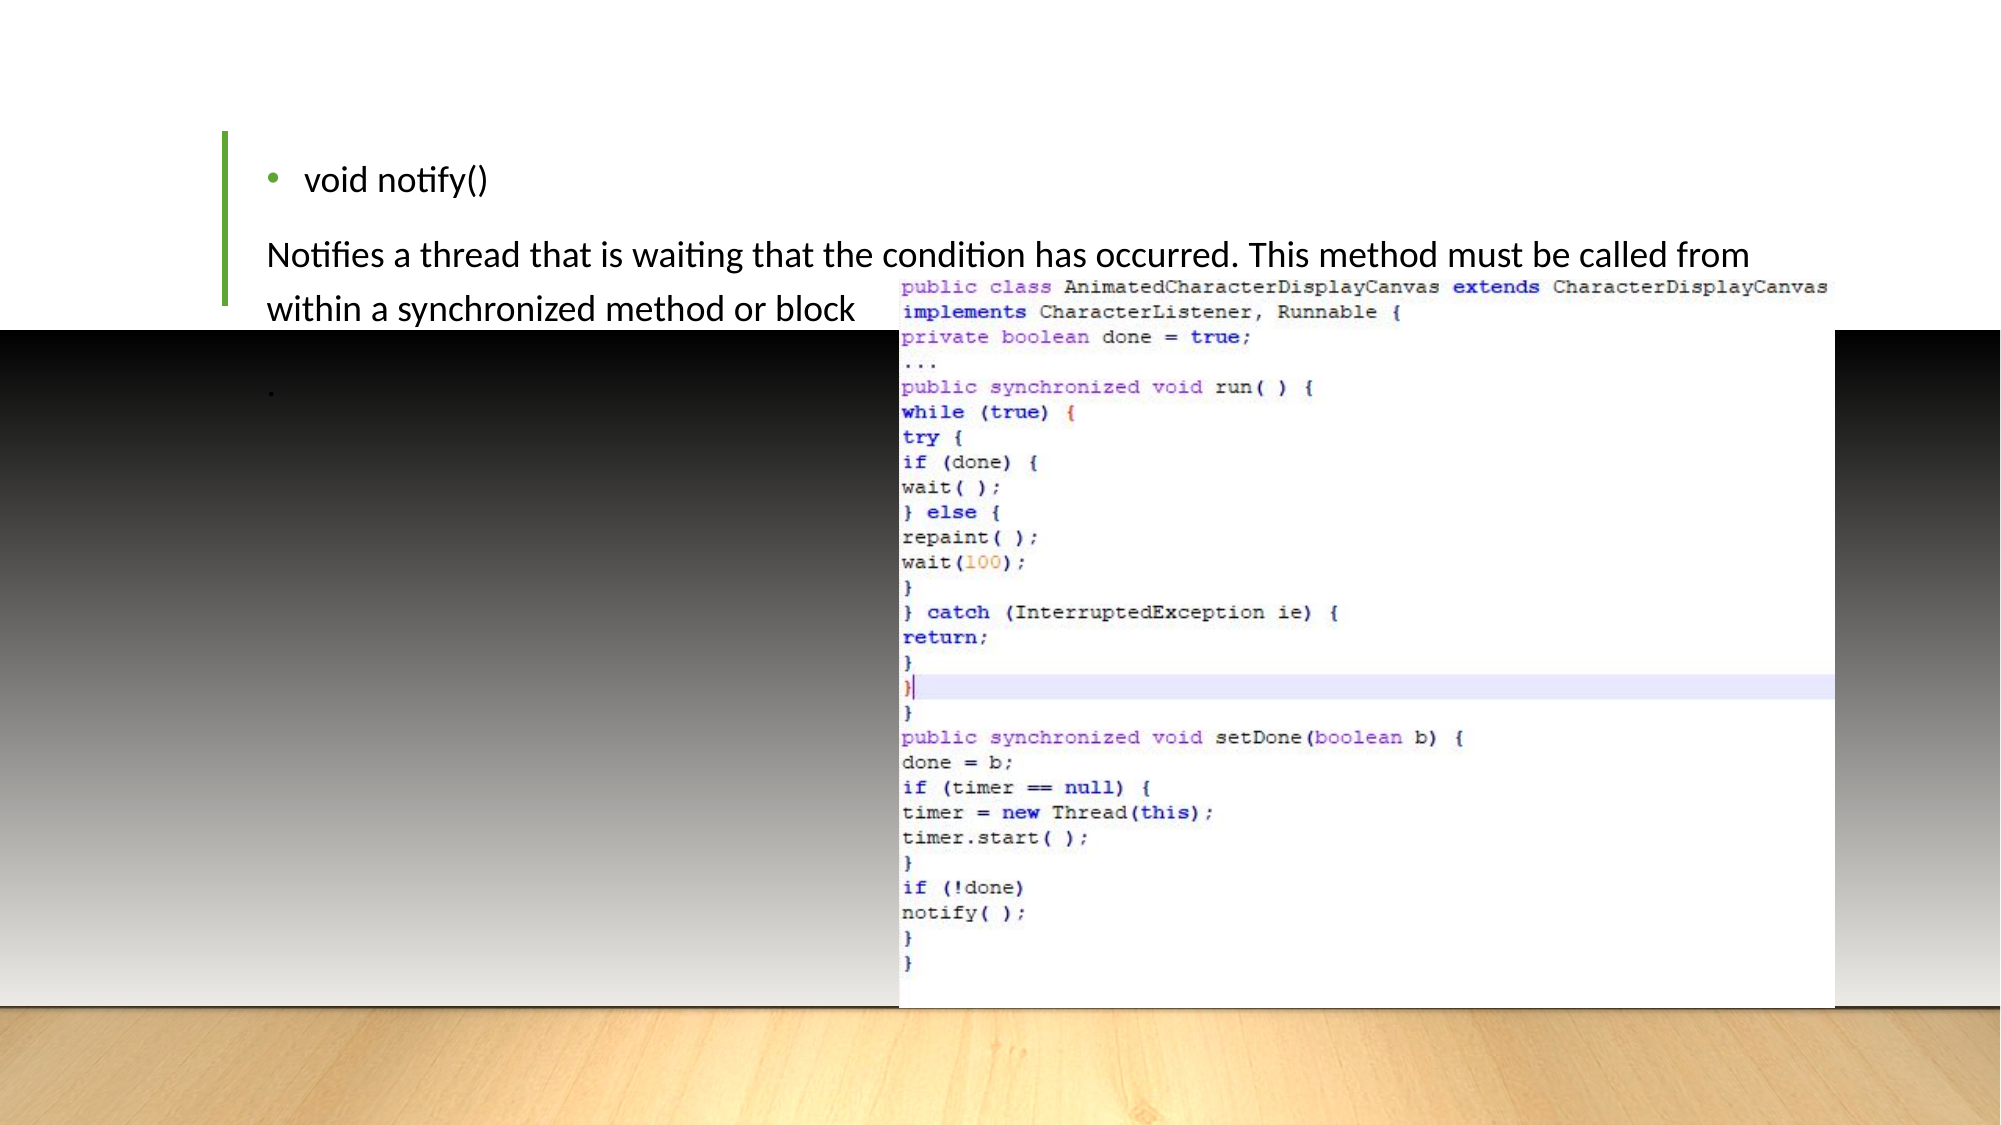

# void notify()
Notifies a thread that is waiting that the condition has occurred. This method must be called from within a synchronized method or block
.